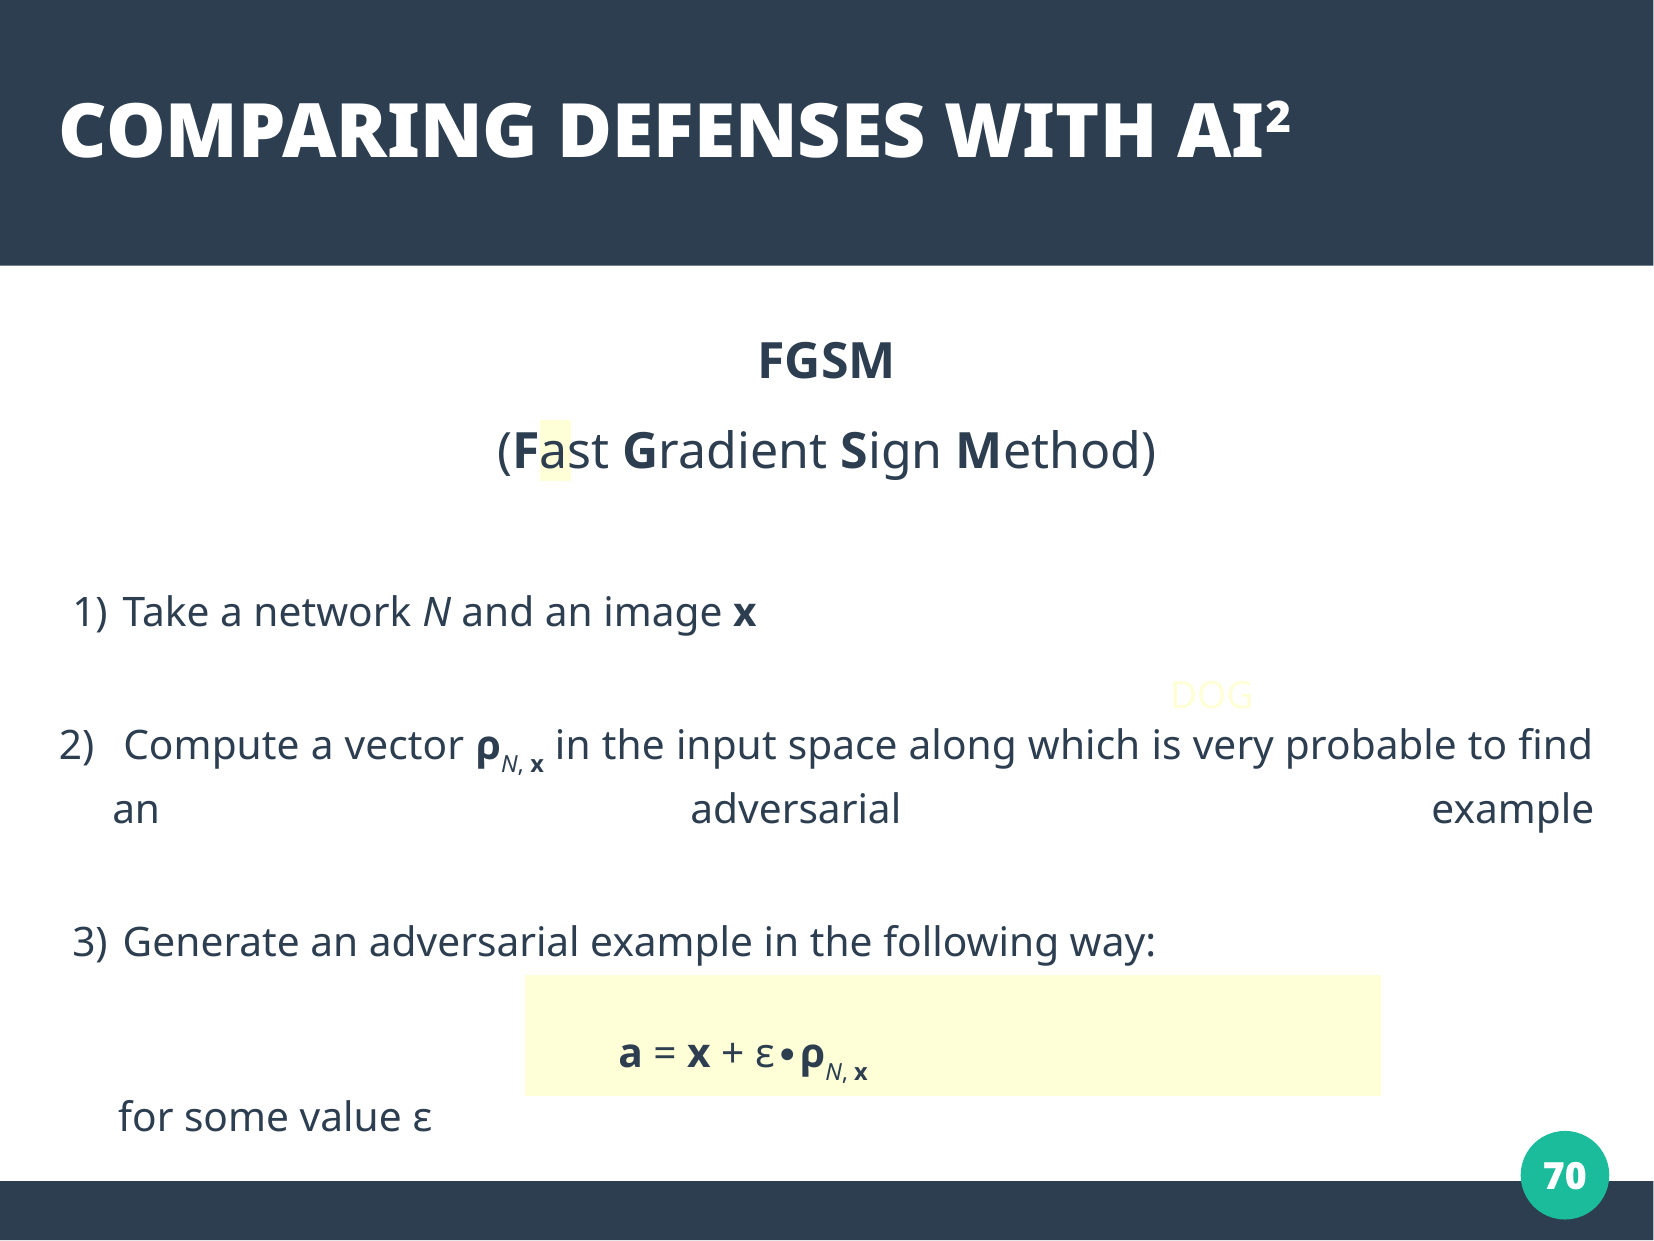

# COMPARING DEFENSES WITH AI2
FGSM
(Fast Gradient Sign Method)
 Take a network N and an image x
 Compute a vector ρN, x in the input space along which is very probable to find an adversarial example
 Generate an adversarial example in the following way:
				 	 	 	 	 	 		 									a = x + ε∙ρN, x
 for some value ε
DOG
70